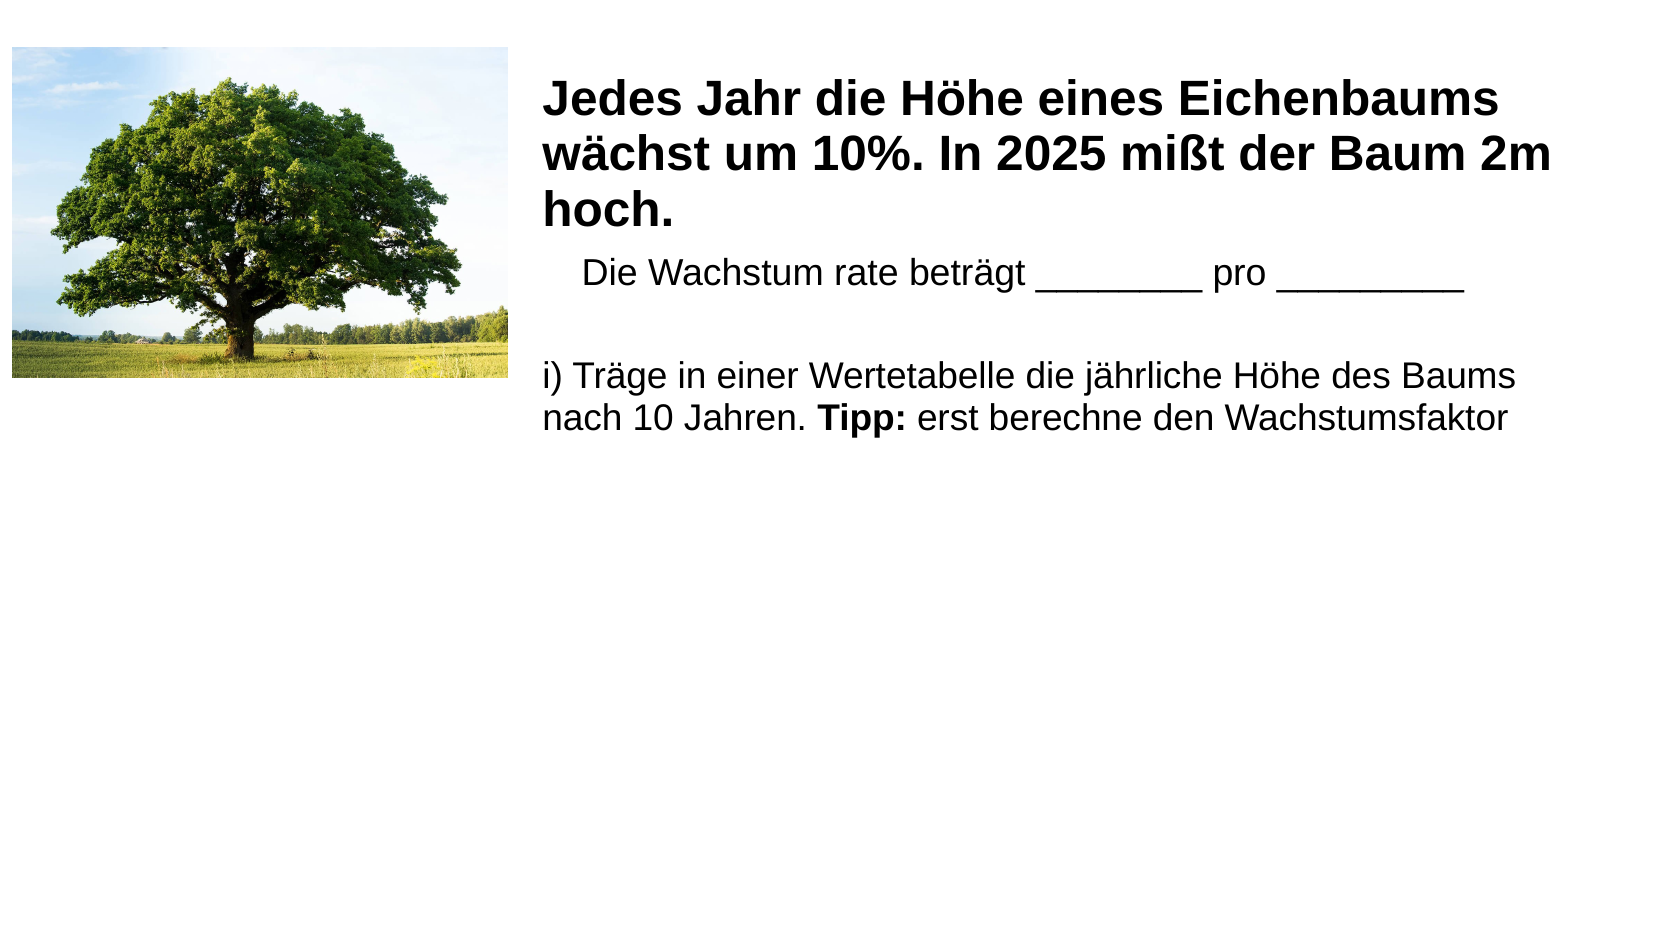

# Jedes Jahr die Höhe eines Eichenbaums wächst um 10%. In 2025 mißt der Baum 2m hoch.
i) Träge in einer Wertetabelle die jährliche Höhe des Baums nach 10 Jahren. Tipp: erst berechne den Wachstumsfaktor
ii) Skizze einen Diagramm um das Wachstum des Baums darzustellen. Was fällt dir ein?
iii) Finde die Funktionsvorschrift das Wachstum des Baums zu beschreiben
Die Wachstum rate beträgt ________ pro _________